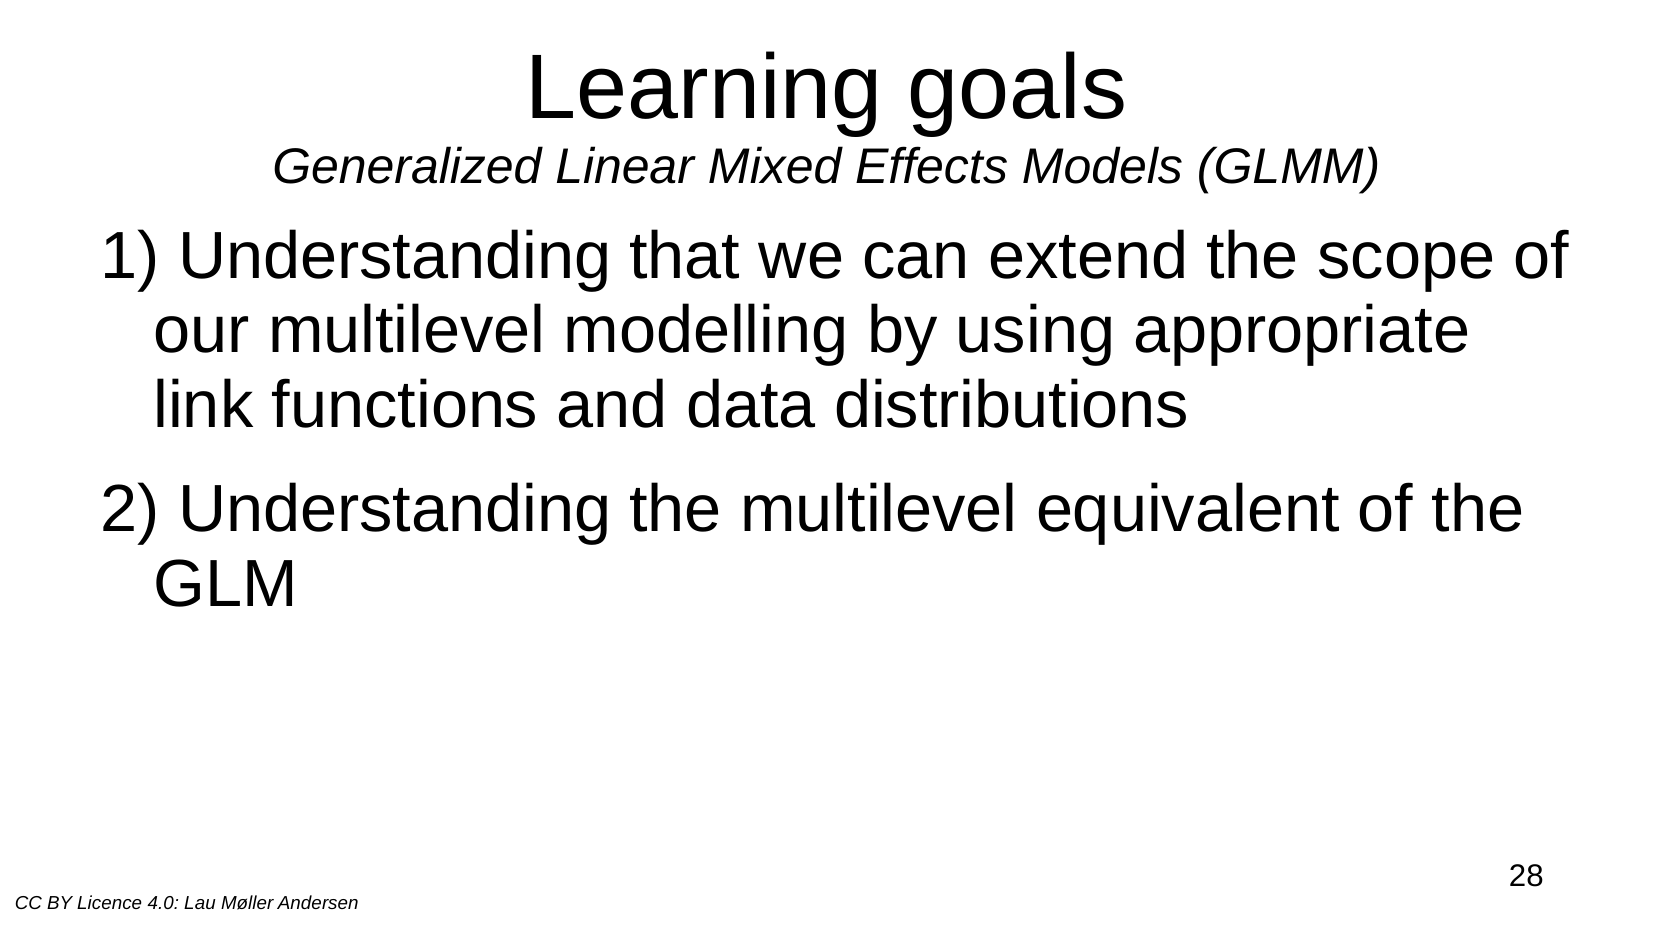

# Learning goals Generalized Linear Mixed Effects Models (GLMM)
 Understanding that we can extend the scope of our multilevel modelling by using appropriate link functions and data distributions
 Understanding the multilevel equivalent of the GLM
CC BY Licence 4.0: Lau Møller Andersen